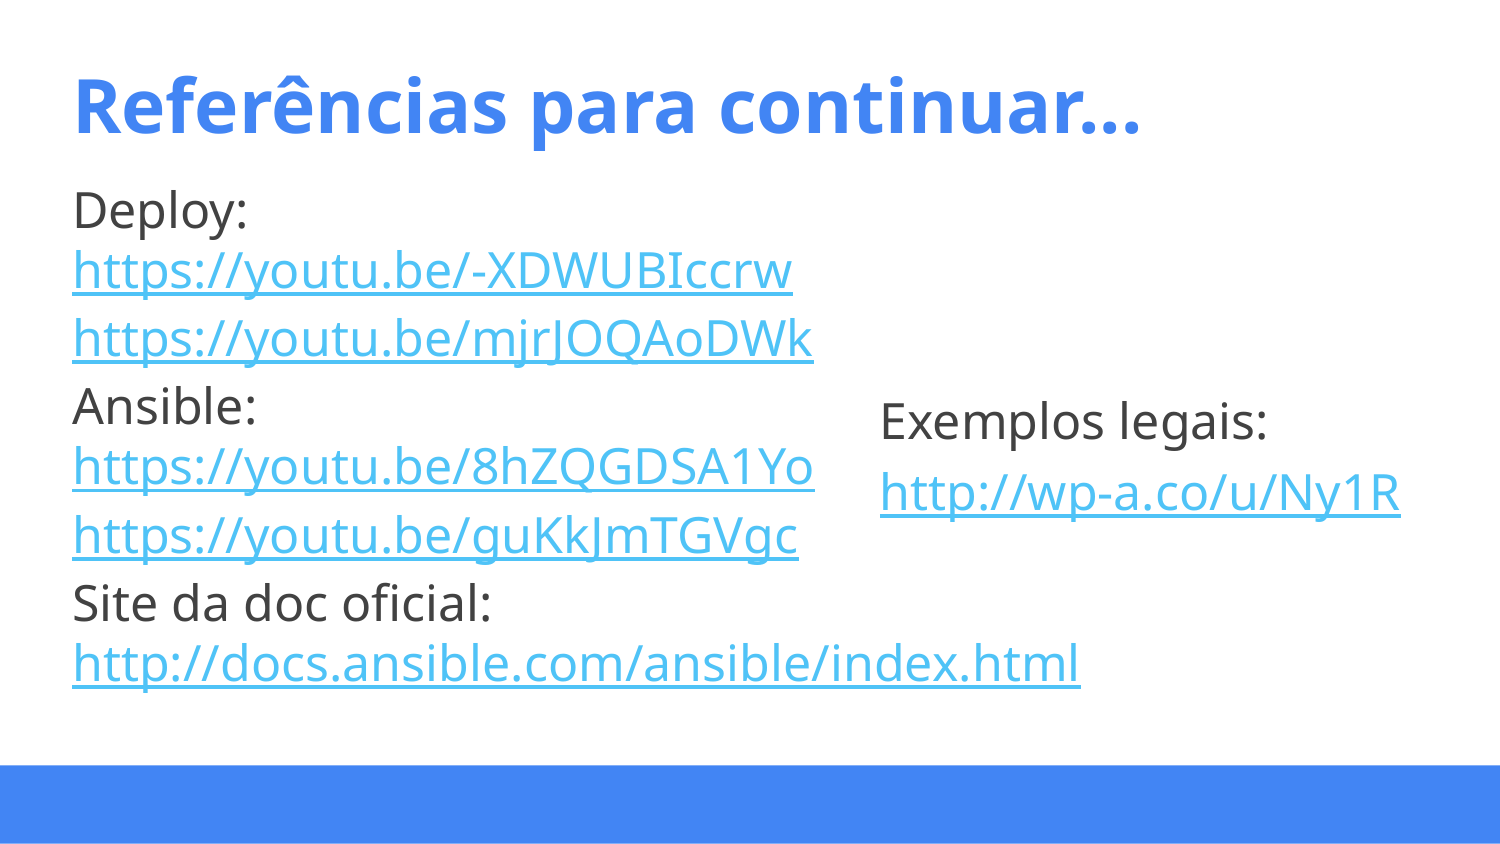

# Referências para continuar...
Deploy:
https://youtu.be/-XDWUBIccrw
https://youtu.be/mjrJOQAoDWk
Ansible:
https://youtu.be/8hZQGDSA1Yo
https://youtu.be/guKkJmTGVgc
Site da doc oficial:
http://docs.ansible.com/ansible/index.html
Exemplos legais:
http://wp-a.co/u/Ny1R